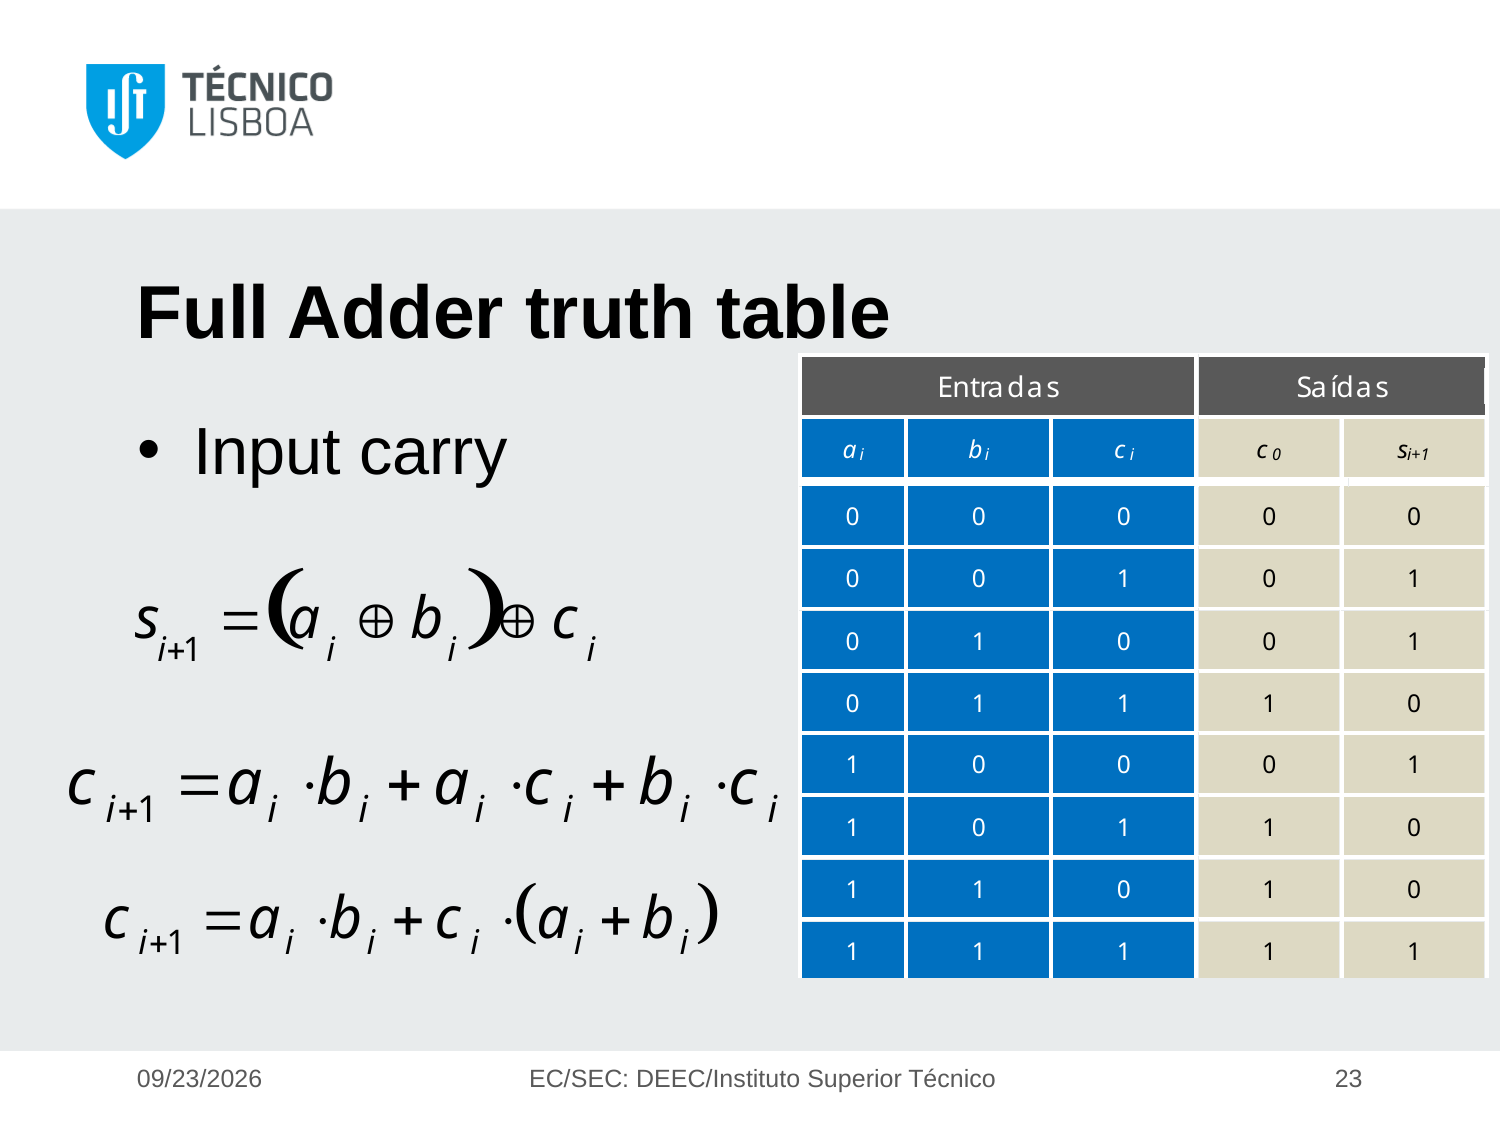

# Full Adder truth table
Input carry
EC/SEC: DEEC/Instituto Superior Técnico